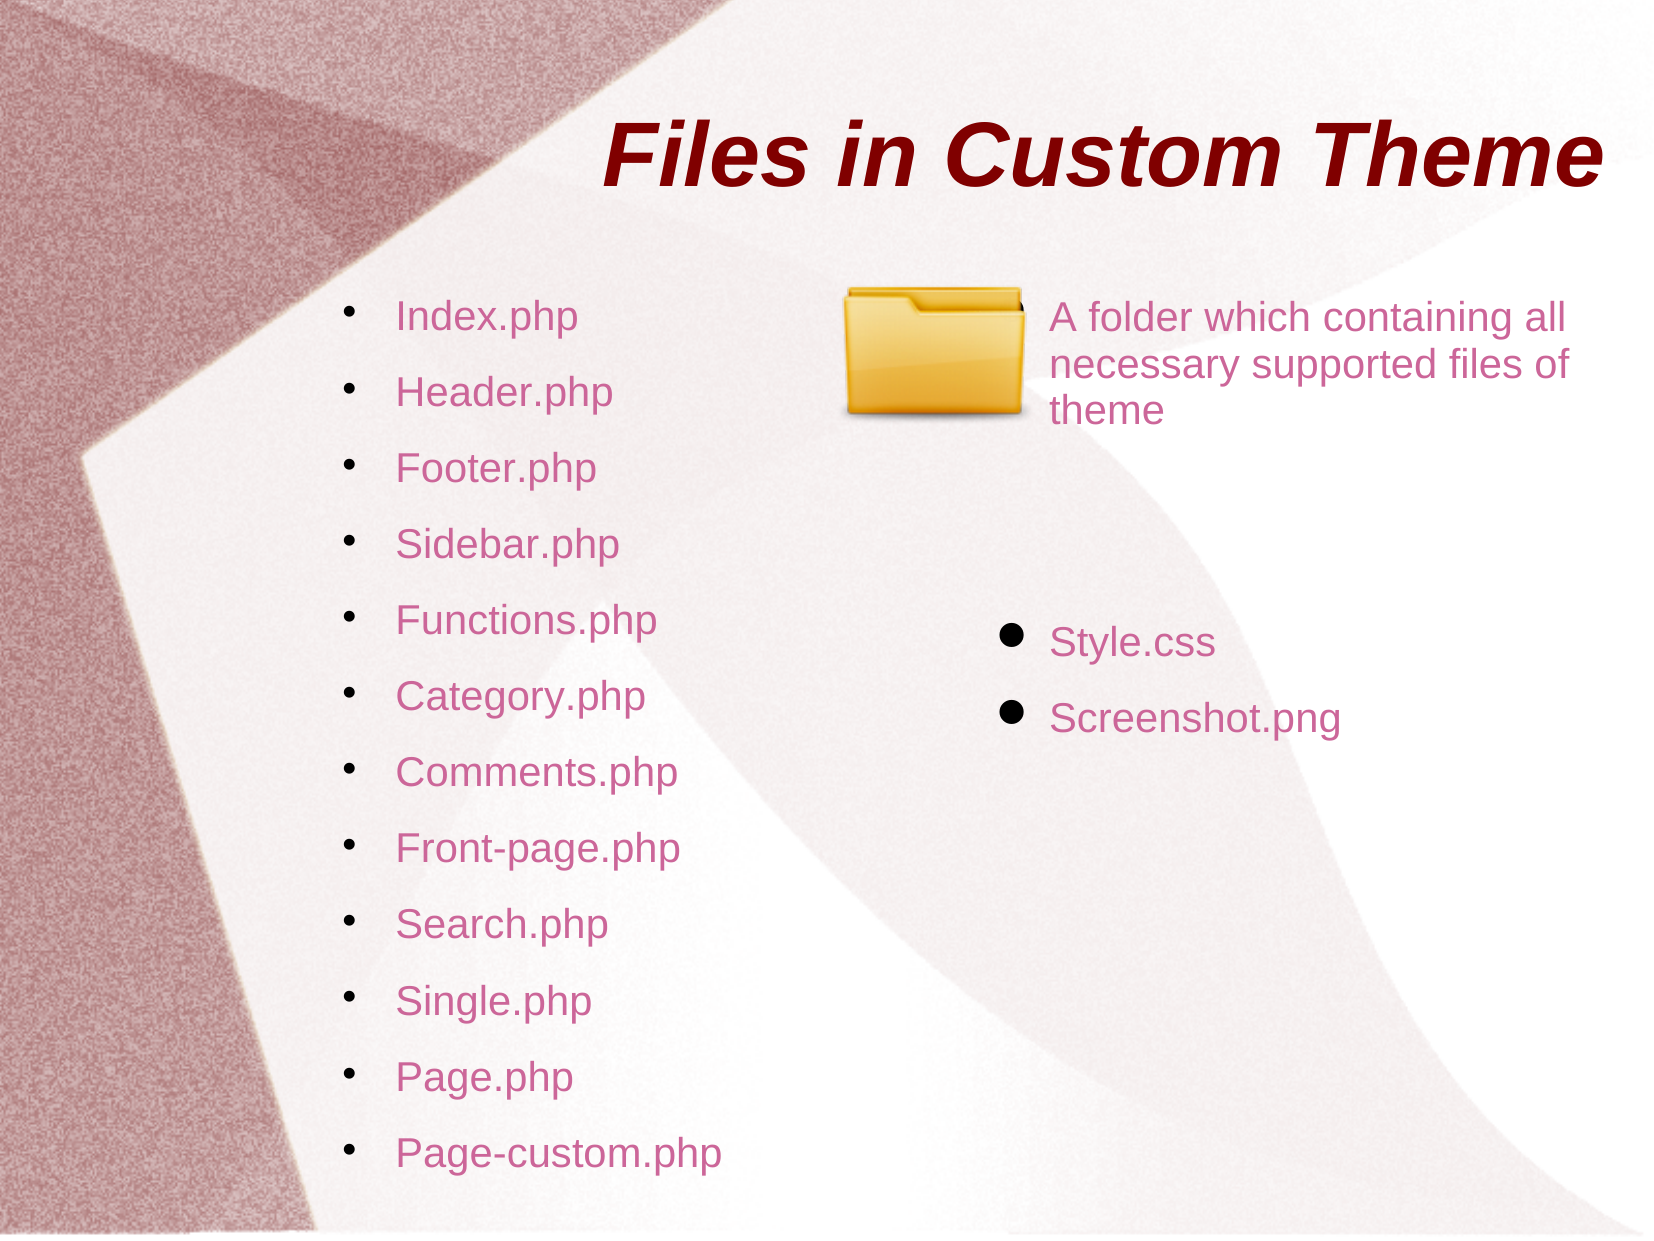

# Files in Custom Theme
A folder which containing all necessary supported files of theme
Index.php
Header.php
Footer.php
Sidebar.php
Functions.php
Category.php
Comments.php
Front-page.php
Search.php
Single.php
Page.php
Page-custom.php
Style.css
Screenshot.png